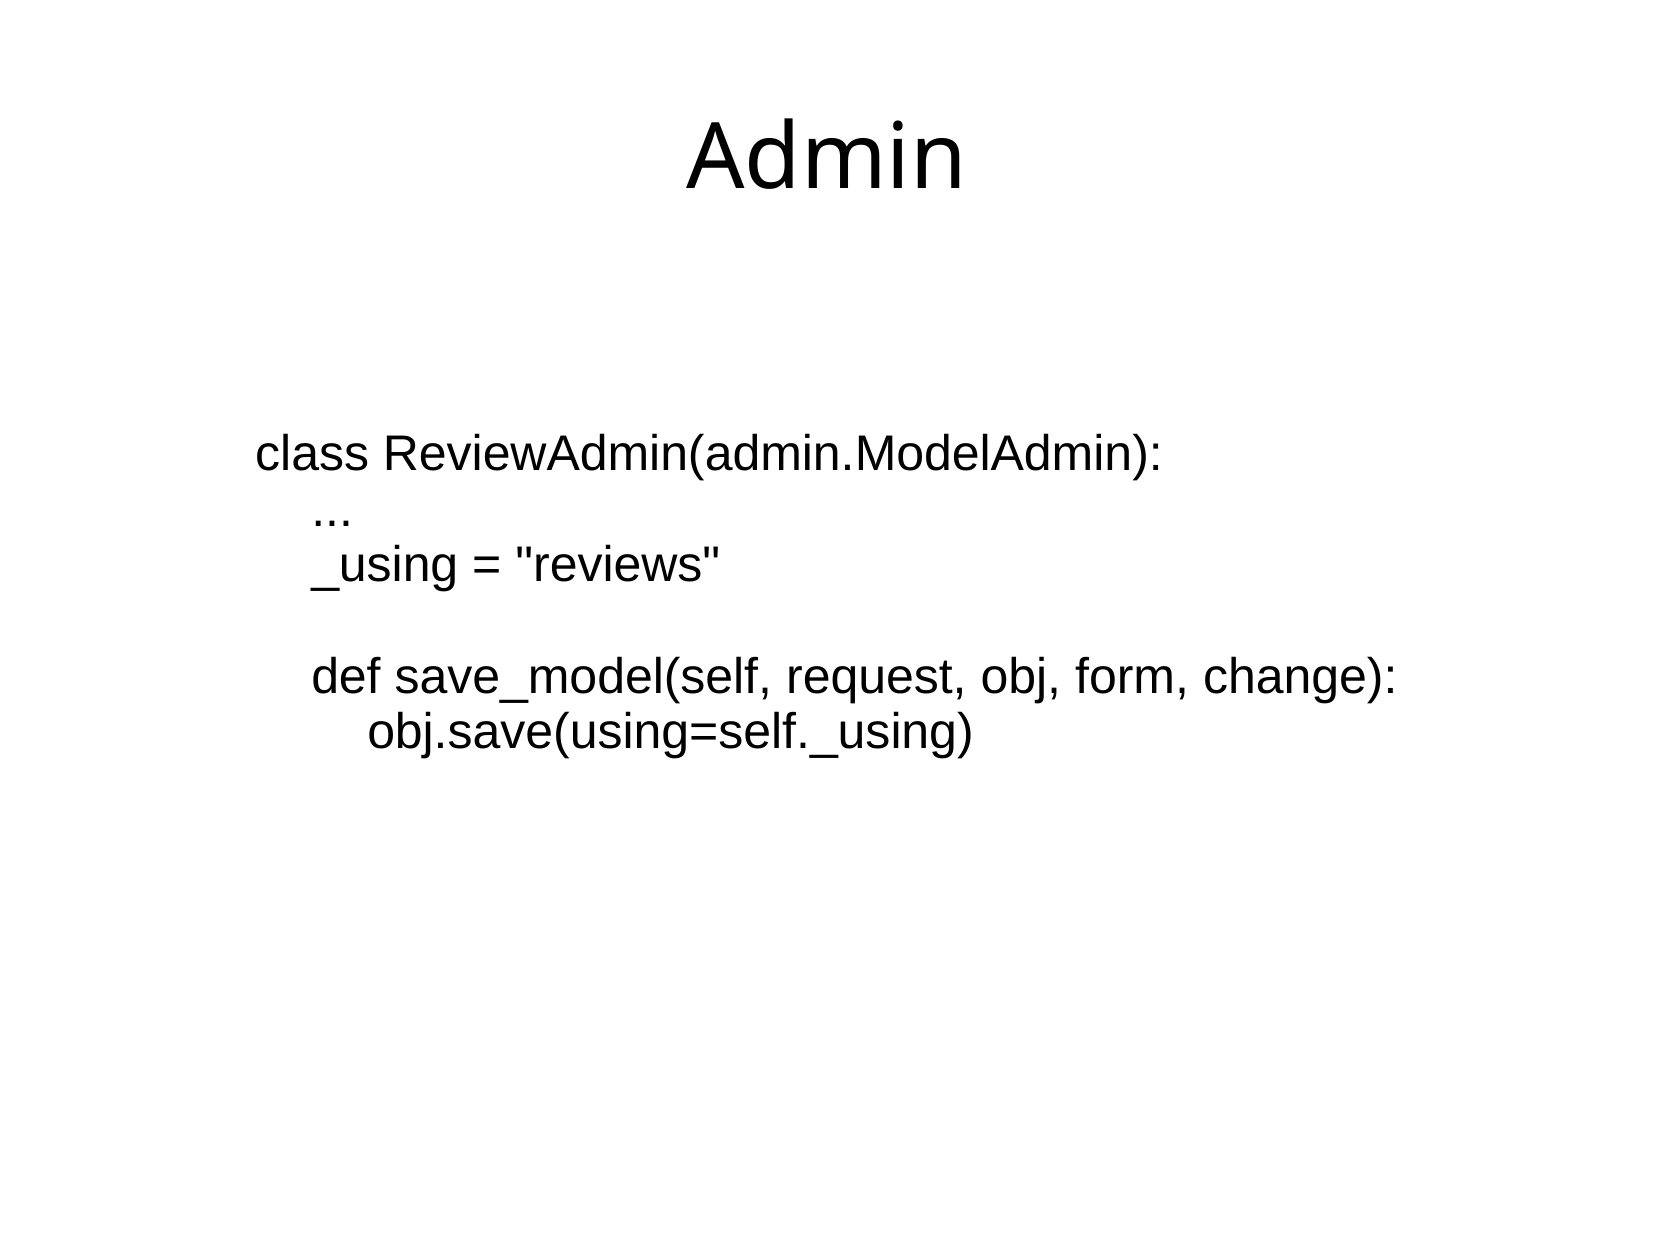

# Admin
class ReviewAdmin(admin.ModelAdmin):
 ...
 _using = "reviews"
 def save_model(self, request, obj, form, change):
 obj.save(using=self._using)